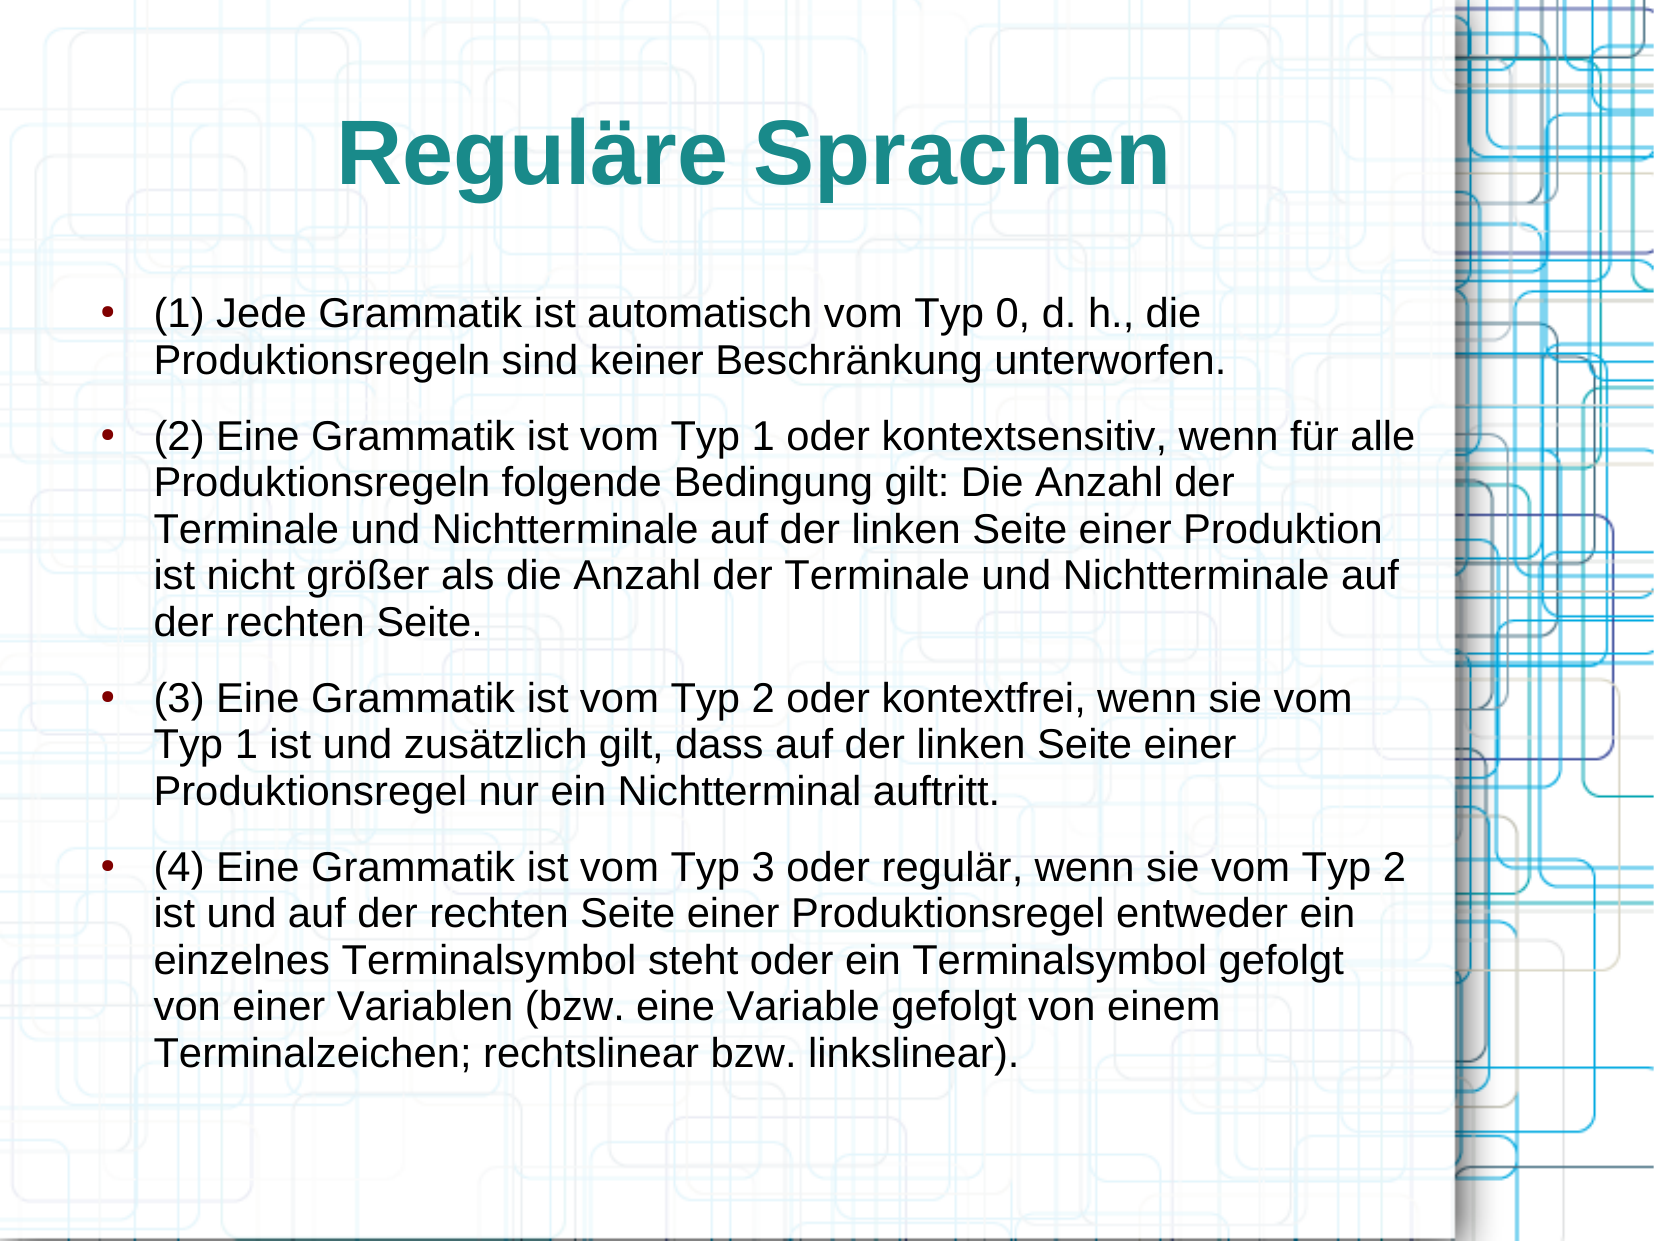

# Reguläre Sprachen
(1) Jede Grammatik ist automatisch vom Typ 0, d. h., die Produktionsregeln sind keiner Beschränkung unterworfen.
(2) Eine Grammatik ist vom Typ 1 oder kontextsensitiv, wenn für alle Produktionsregeln folgende Bedingung gilt: Die Anzahl der Terminale und Nichtterminale auf der linken Seite einer Produktion ist nicht größer als die Anzahl der Terminale und Nichtterminale auf der rechten Seite.
(3) Eine Grammatik ist vom Typ 2 oder kontextfrei, wenn sie vom Typ 1 ist und zusätzlich gilt, dass auf der linken Seite einer Produktionsregel nur ein Nichtterminal auftritt.
(4) Eine Grammatik ist vom Typ 3 oder regulär, wenn sie vom Typ 2 ist und auf der rechten Seite einer Produktionsregel entweder ein einzelnes Terminalsymbol steht oder ein Terminalsymbol gefolgt von einer Variablen (bzw. eine Variable gefolgt von einem Terminalzeichen; rechtslinear bzw. linkslinear).